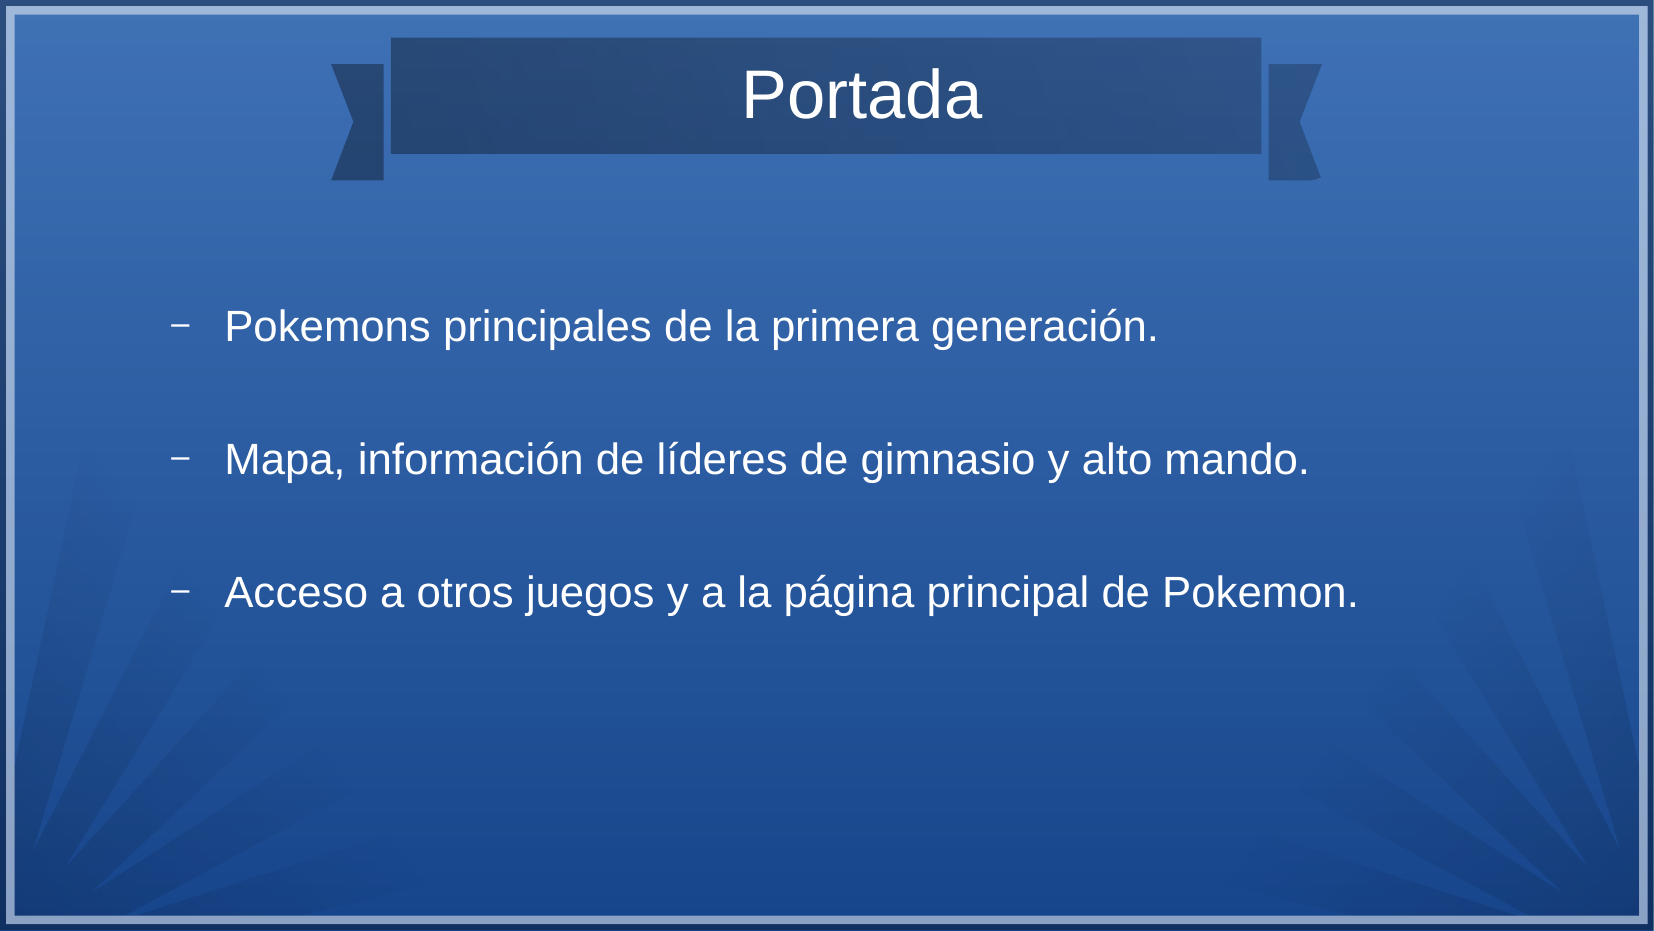

# Portada
Pokemons principales de la primera generación.
Mapa, información de líderes de gimnasio y alto mando.
Acceso a otros juegos y a la página principal de Pokemon.